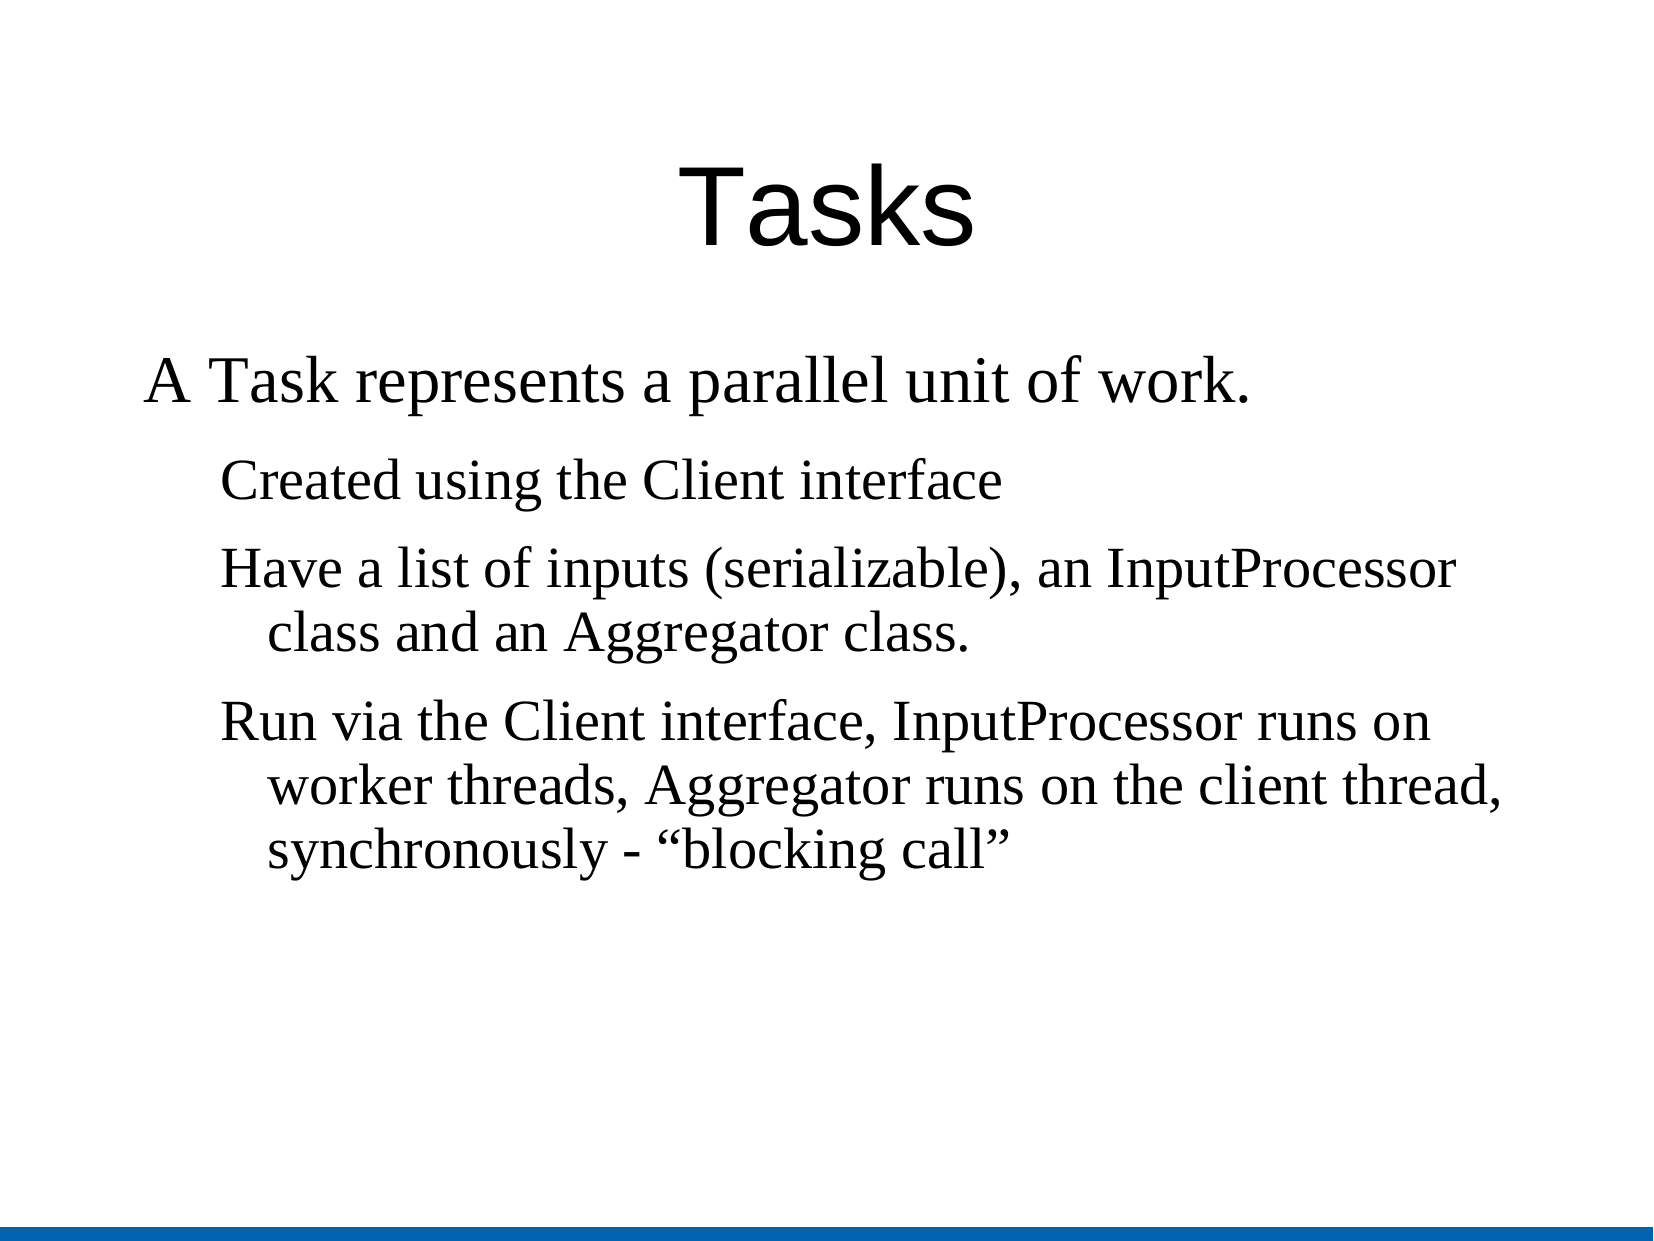

# Tasks
A Task represents a parallel unit of work.
Created using the Client interface
Have a list of inputs (serializable), an InputProcessor class and an Aggregator class.
Run via the Client interface, InputProcessor runs on worker threads, Aggregator runs on the client thread, synchronously - “blocking call”